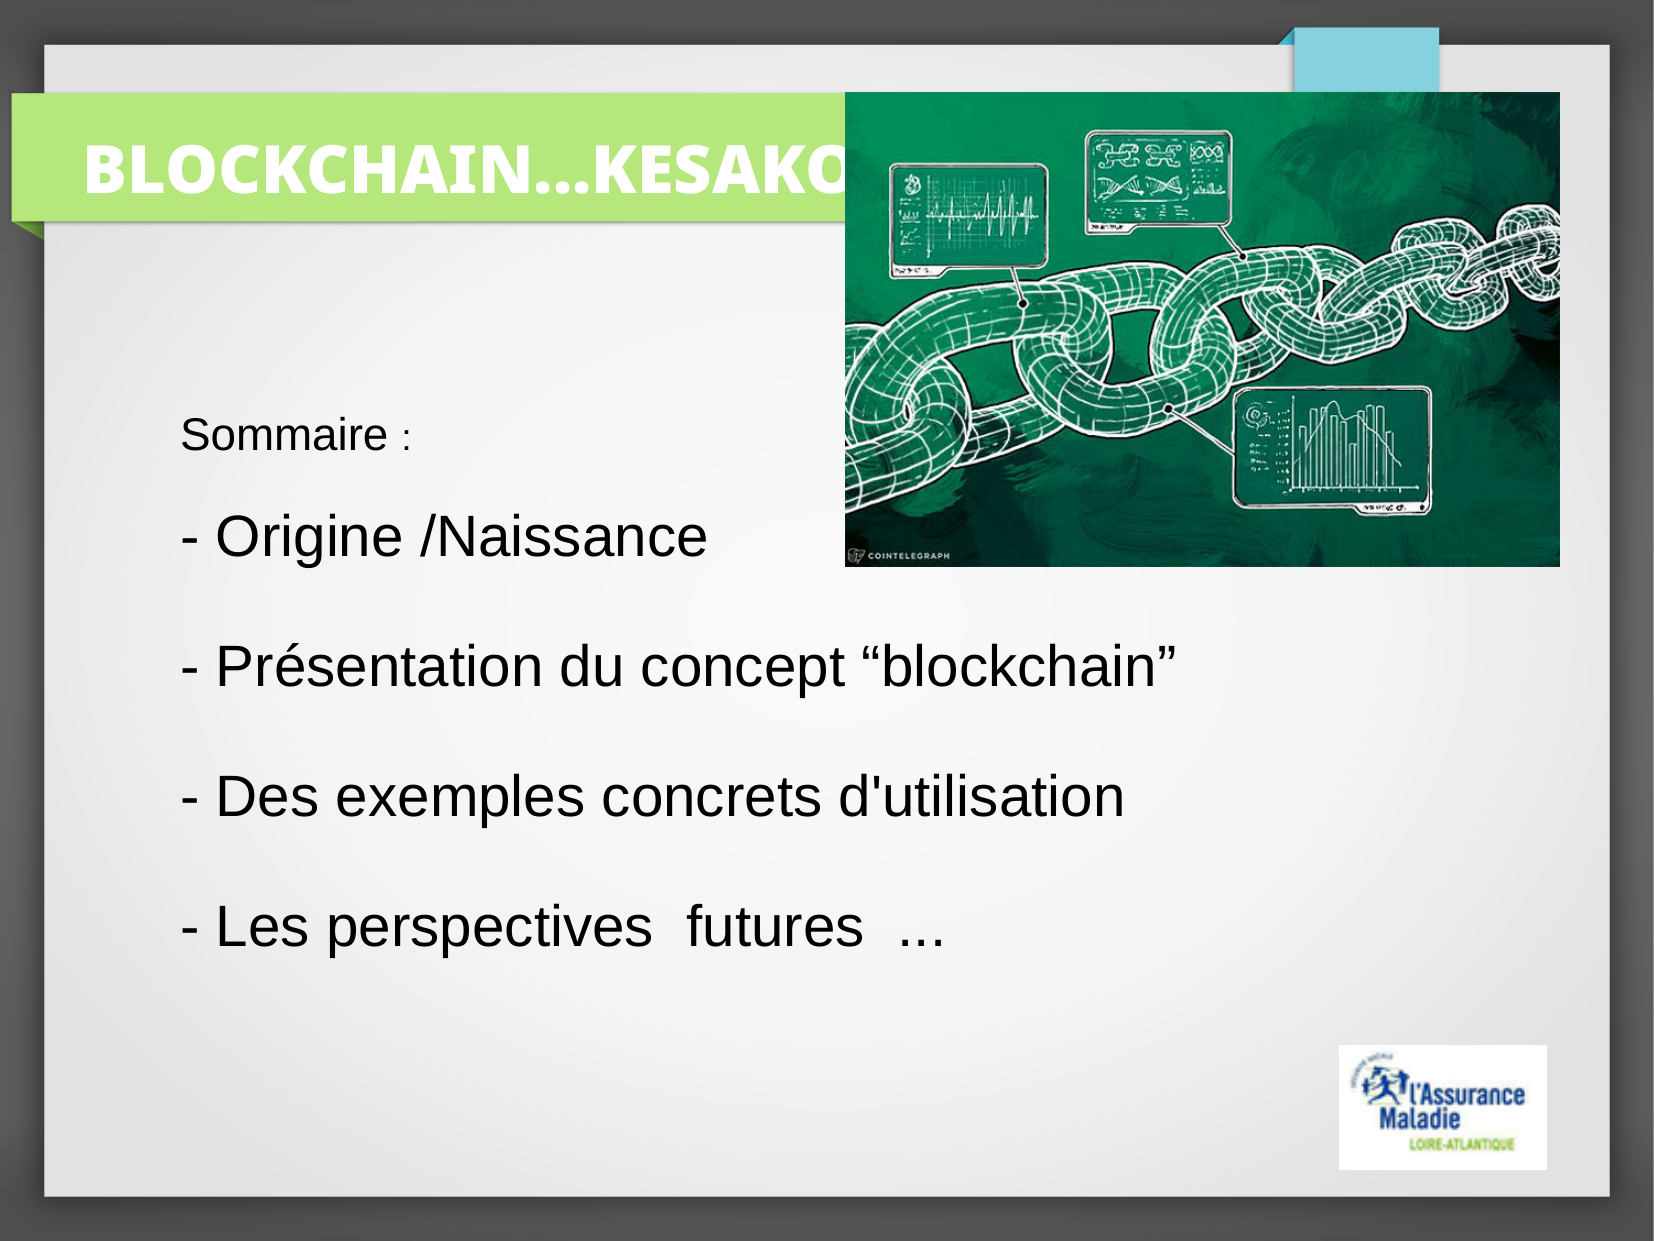

# BLOCKCHAIN...KESAKO ?
Sommaire :
- Origine /Naissance
- Présentation du concept “blockchain”
- Des exemples concrets d'utilisation
- Les perspectives futures ...